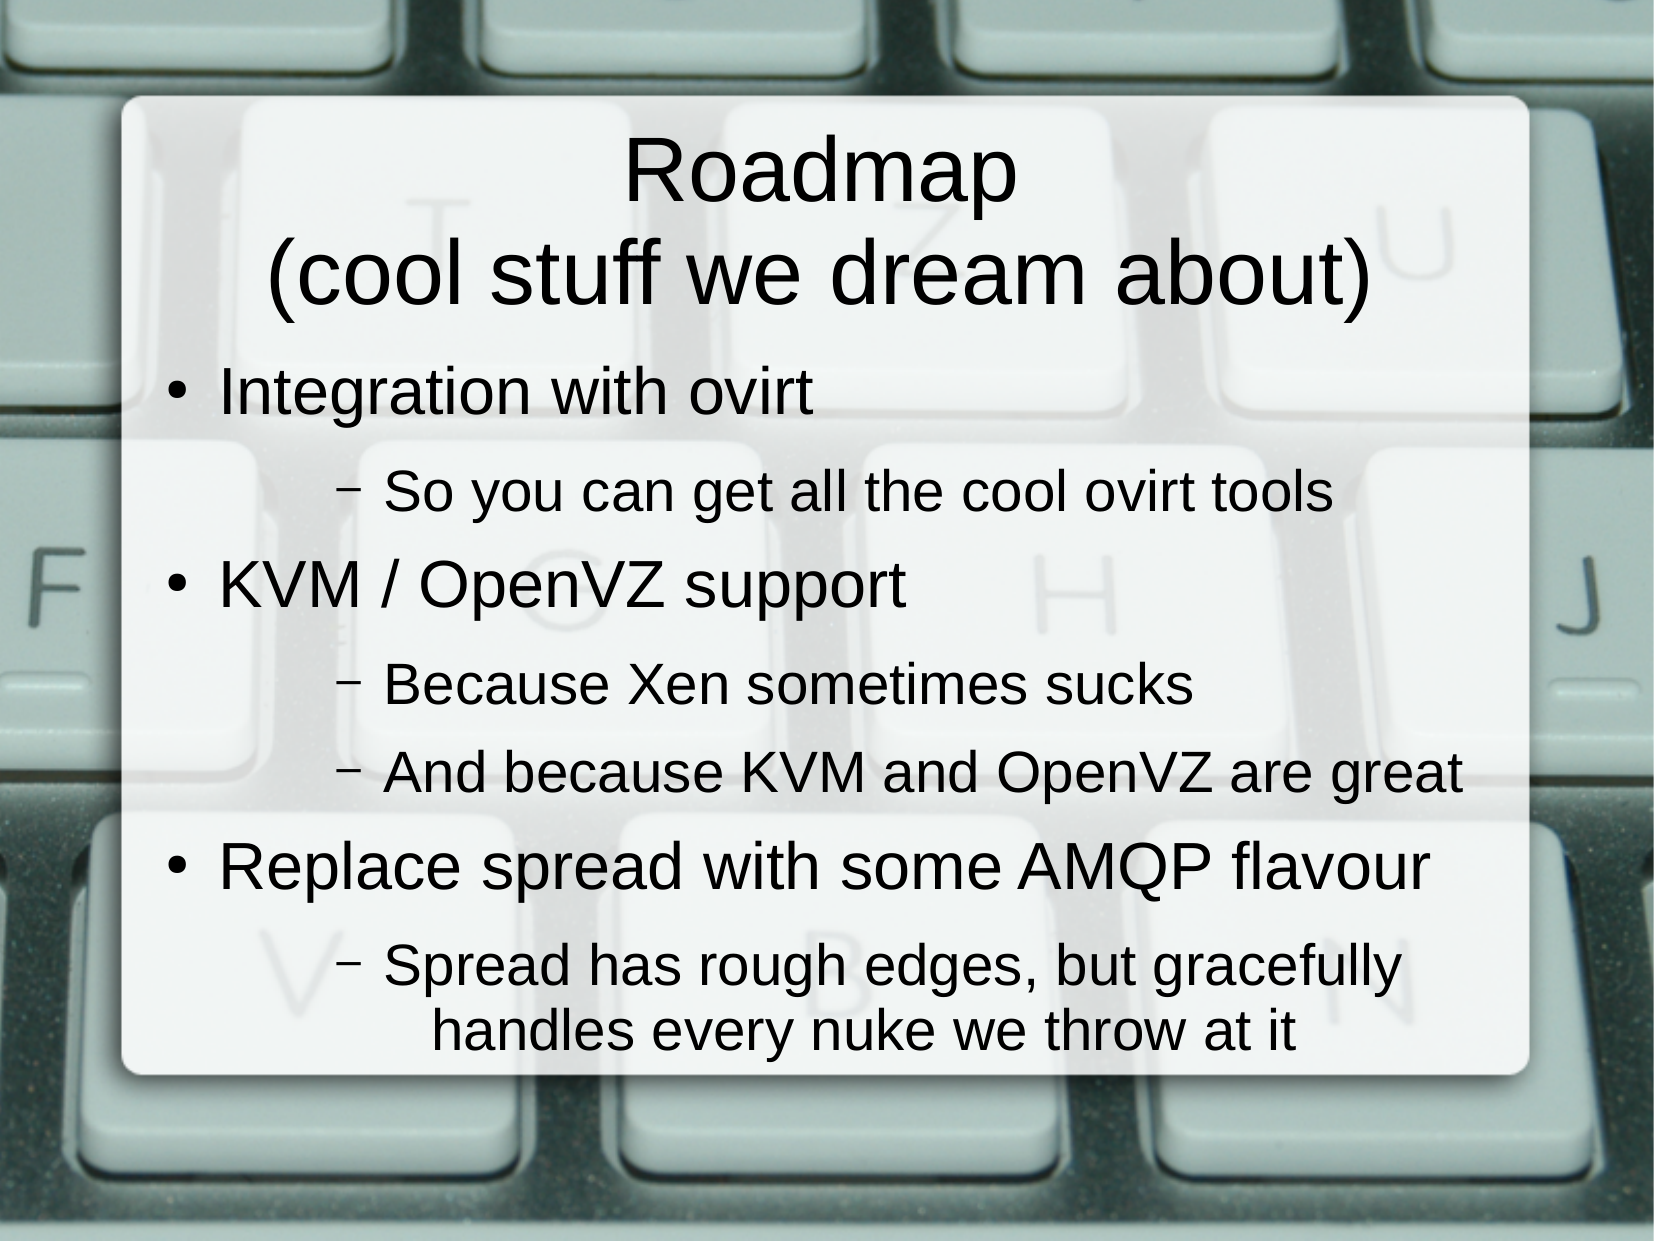

# Roadmap (cool stuff we dream about)
Integration with ovirt
So you can get all the cool ovirt tools
KVM / OpenVZ support
Because Xen sometimes sucks
And because KVM and OpenVZ are great
Replace spread with some AMQP flavour
Spread has rough edges, but gracefully handles every nuke we throw at it